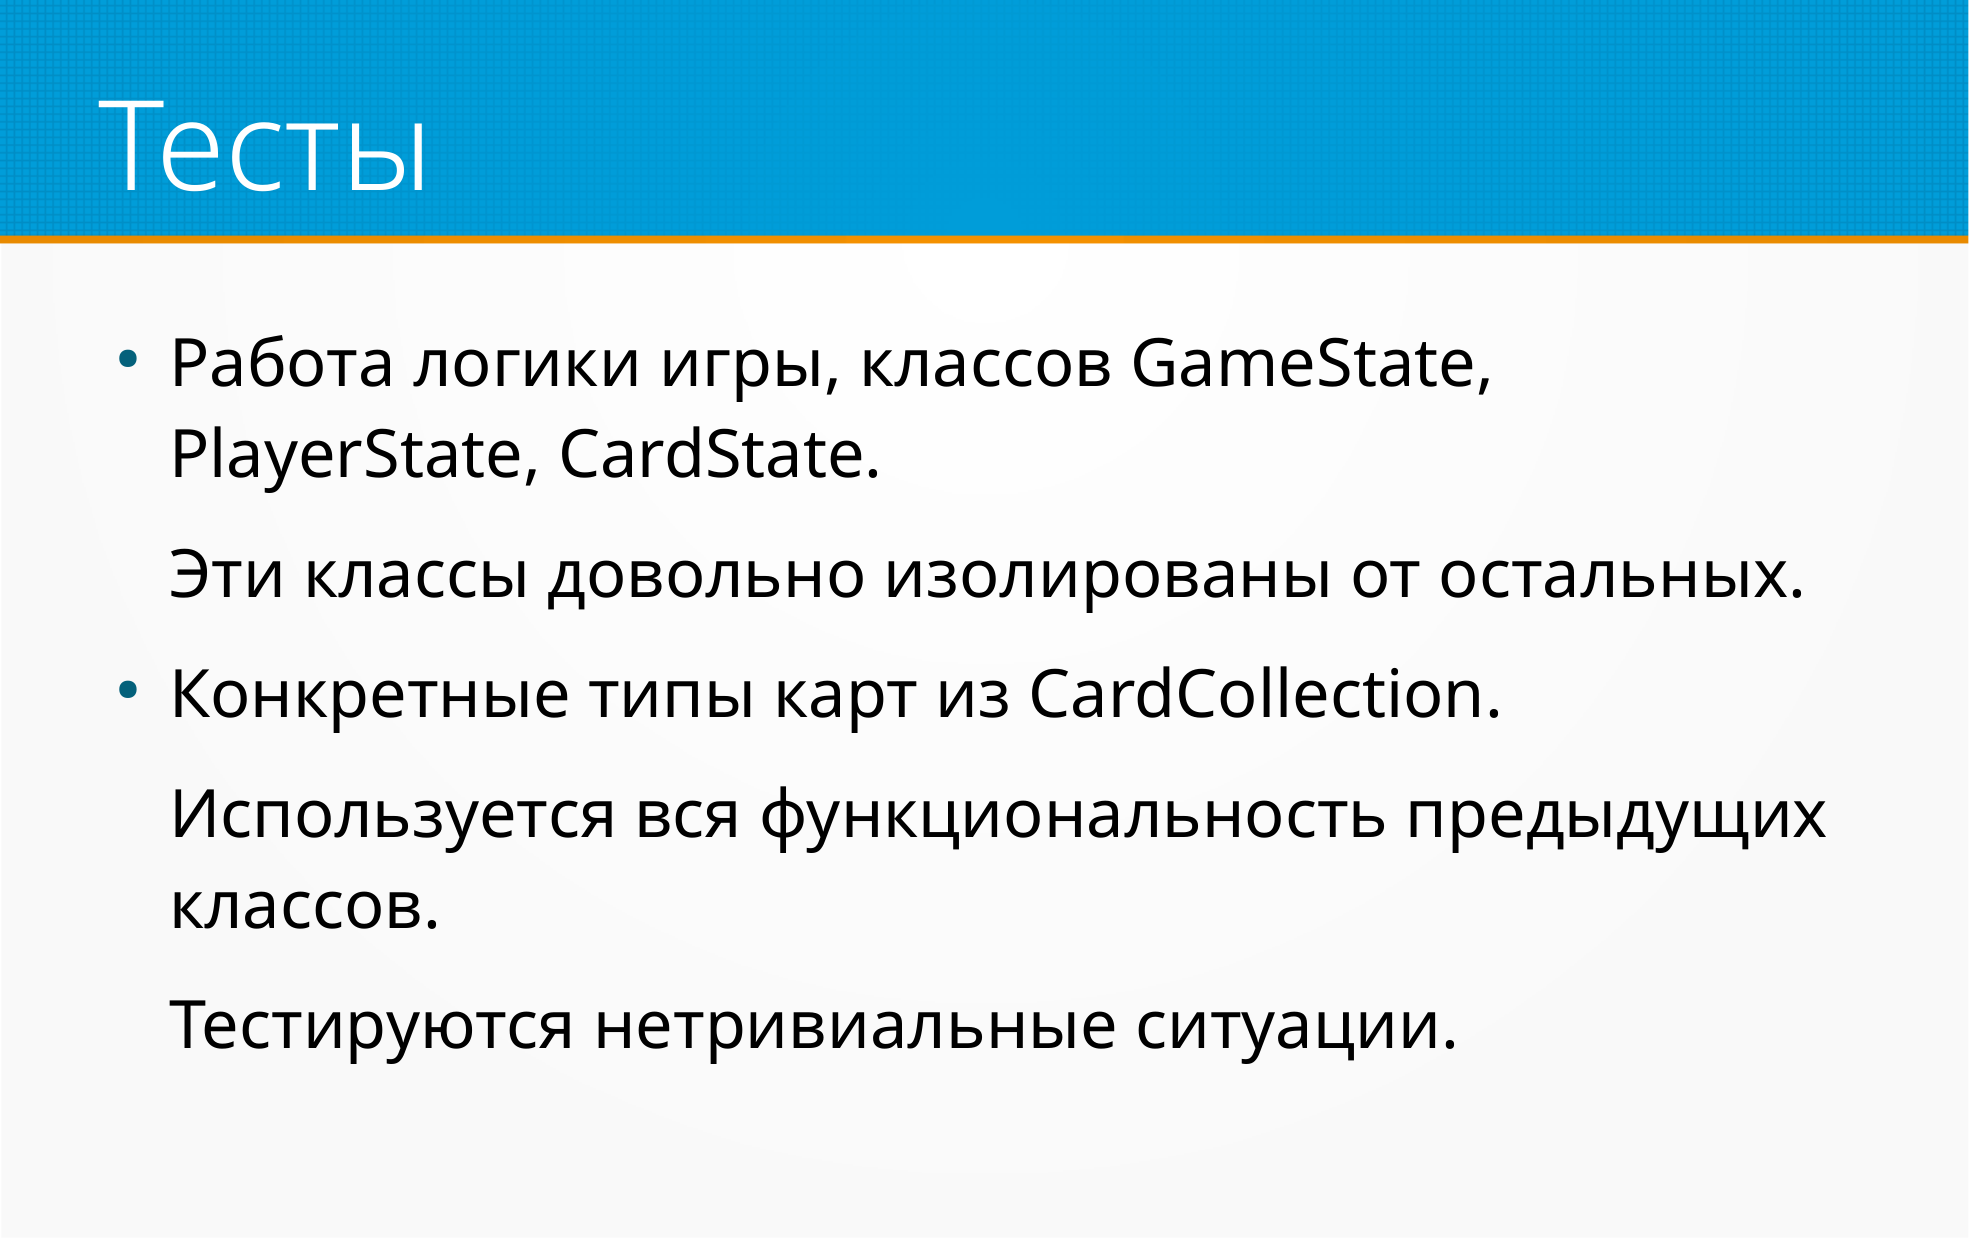

# Тесты
Работа логики игры, классов GameState, PlayerState, CardState.
Эти классы довольно изолированы от остальных.
Конкретные типы карт из CardCollection.
Используется вся функциональность предыдущих классов.
Тестируются нетривиальные ситуации.